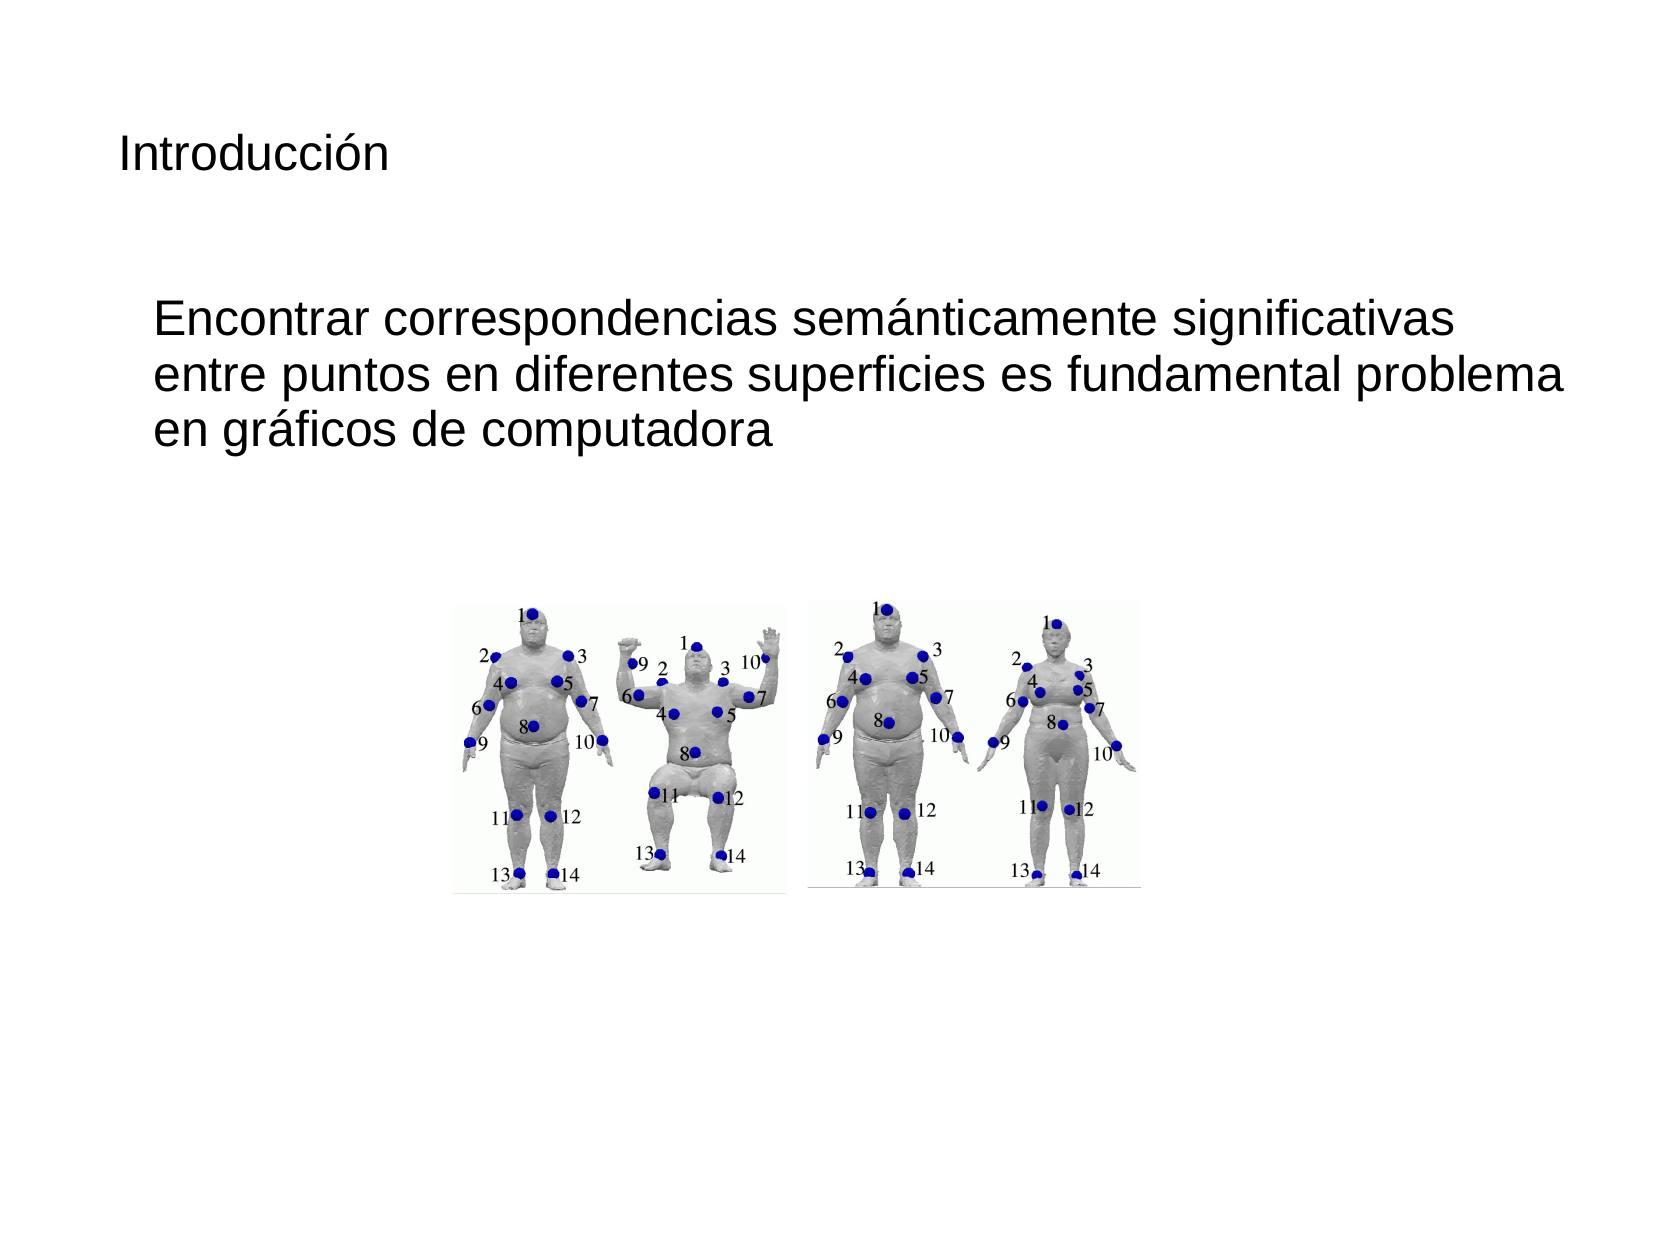

# Introducción
Encontrar correspondencias semánticamente significativas entre puntos en diferentes superficies es fundamental problema en gráficos de computadora